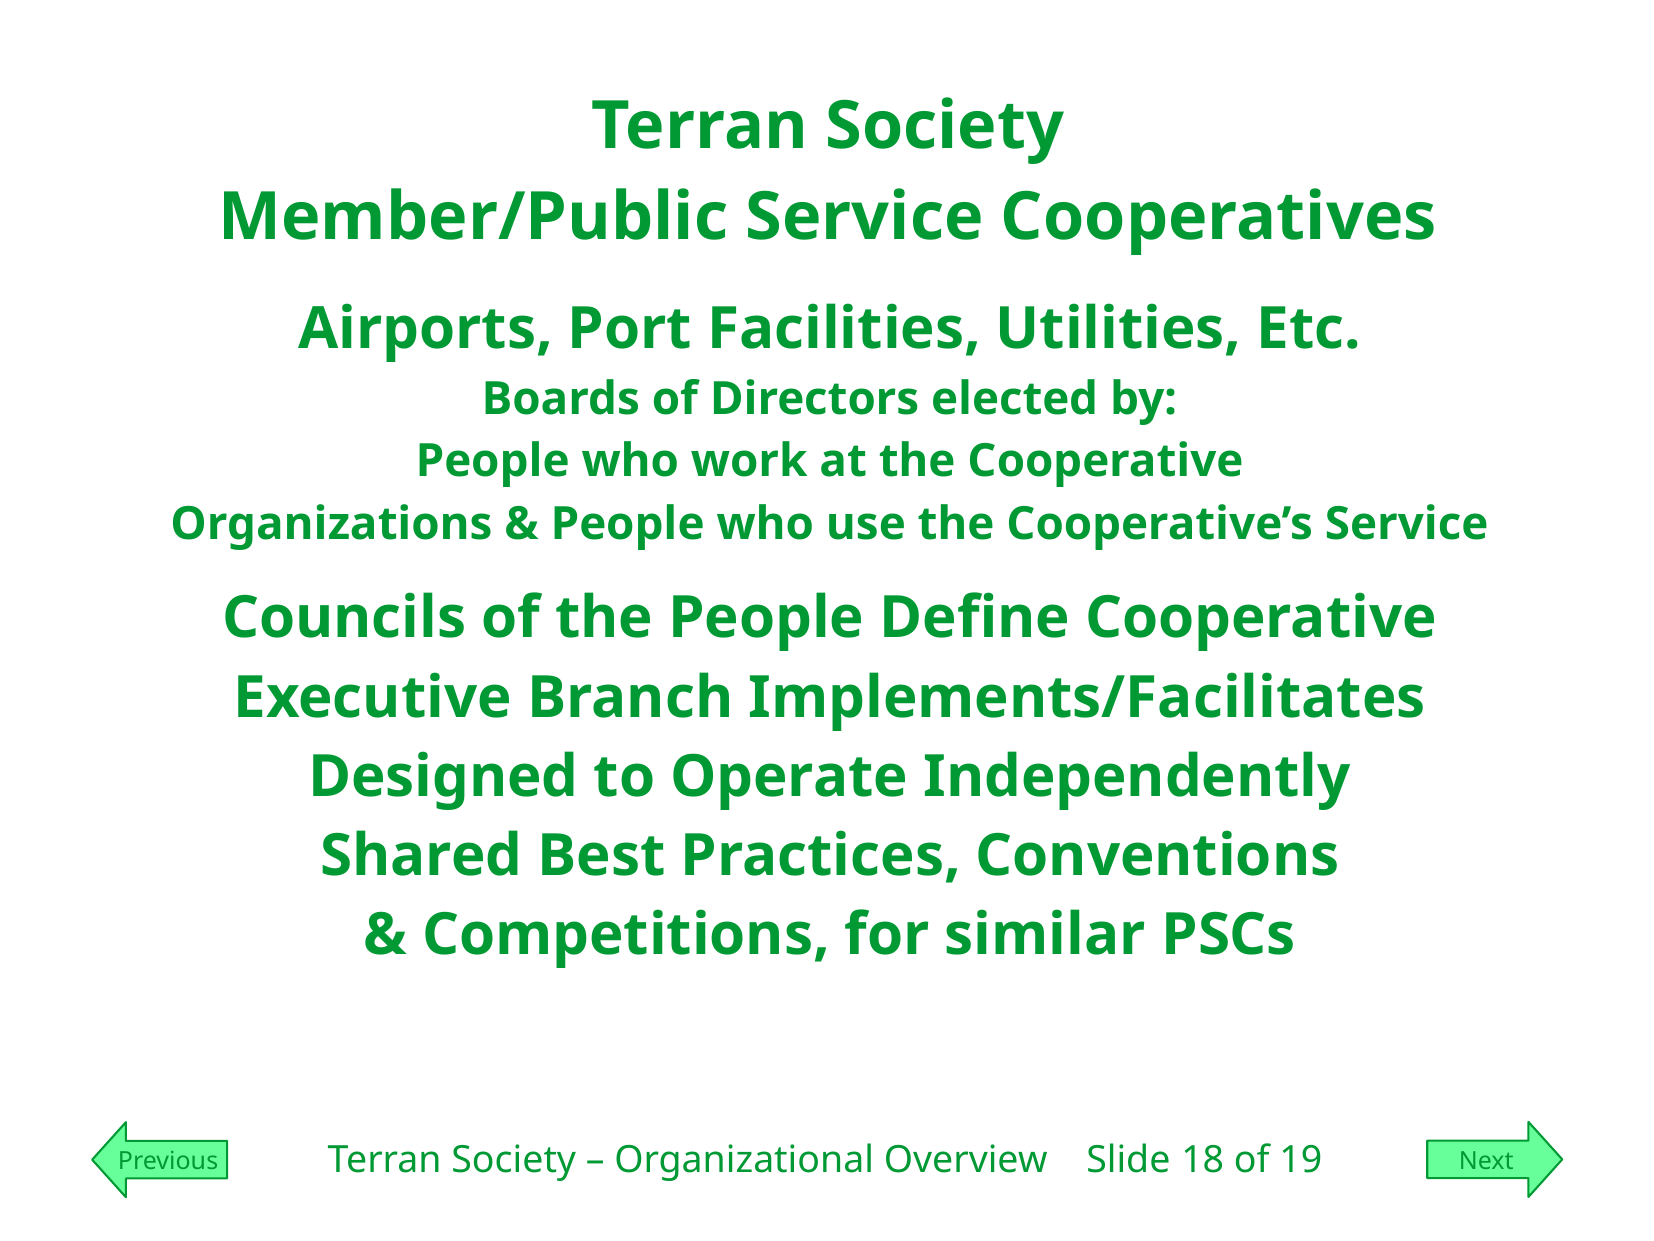

# Terran Society Member/Public Service Cooperatives
Airports, Port Facilities, Utilities, Etc.
Boards of Directors elected by:
People who work at the Cooperative
Organizations & People who use the Cooperative’s Service
Councils of the People Define Cooperative
Executive Branch Implements/Facilitates
Designed to Operate Independently
Shared Best Practices, Conventions
& Competitions, for similar PSCs
Next
Previous
Terran Society – Organizational Overview Slide of 19